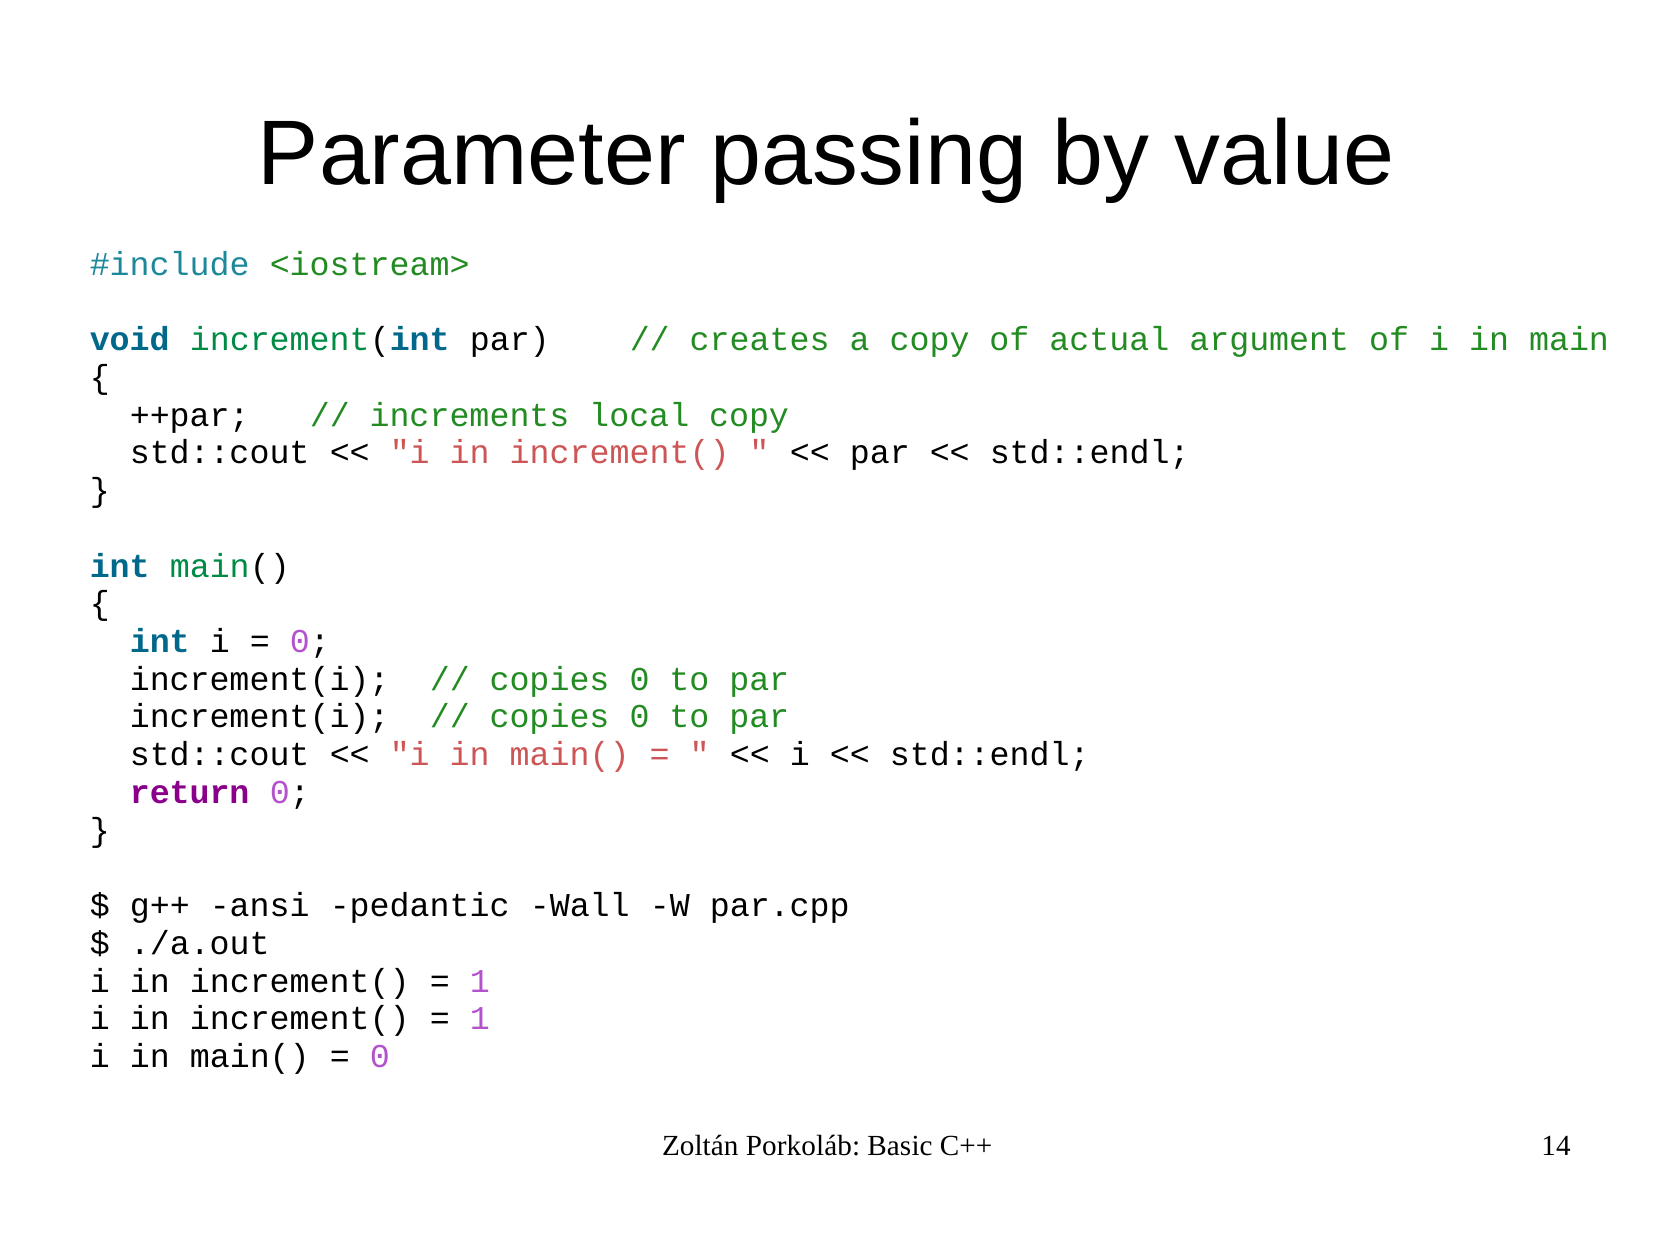

# Parameter passing by value
#include <iostream>
void increment(int par) // creates a copy of actual argument of i in main
{
 ++par; // increments local copy
 std::cout << "i in increment() " << par << std::endl;
}
int main()
{
 int i = 0;
 increment(i); // copies 0 to par
 increment(i); // copies 0 to par
 std::cout << "i in main() = " << i << std::endl;
 return 0;
}
$ g++ -ansi -pedantic -Wall -W par.cpp
$ ./a.out
i in increment() = 1
i in increment() = 1
i in main() = 0
Zoltán Porkoláb: Basic C++
14